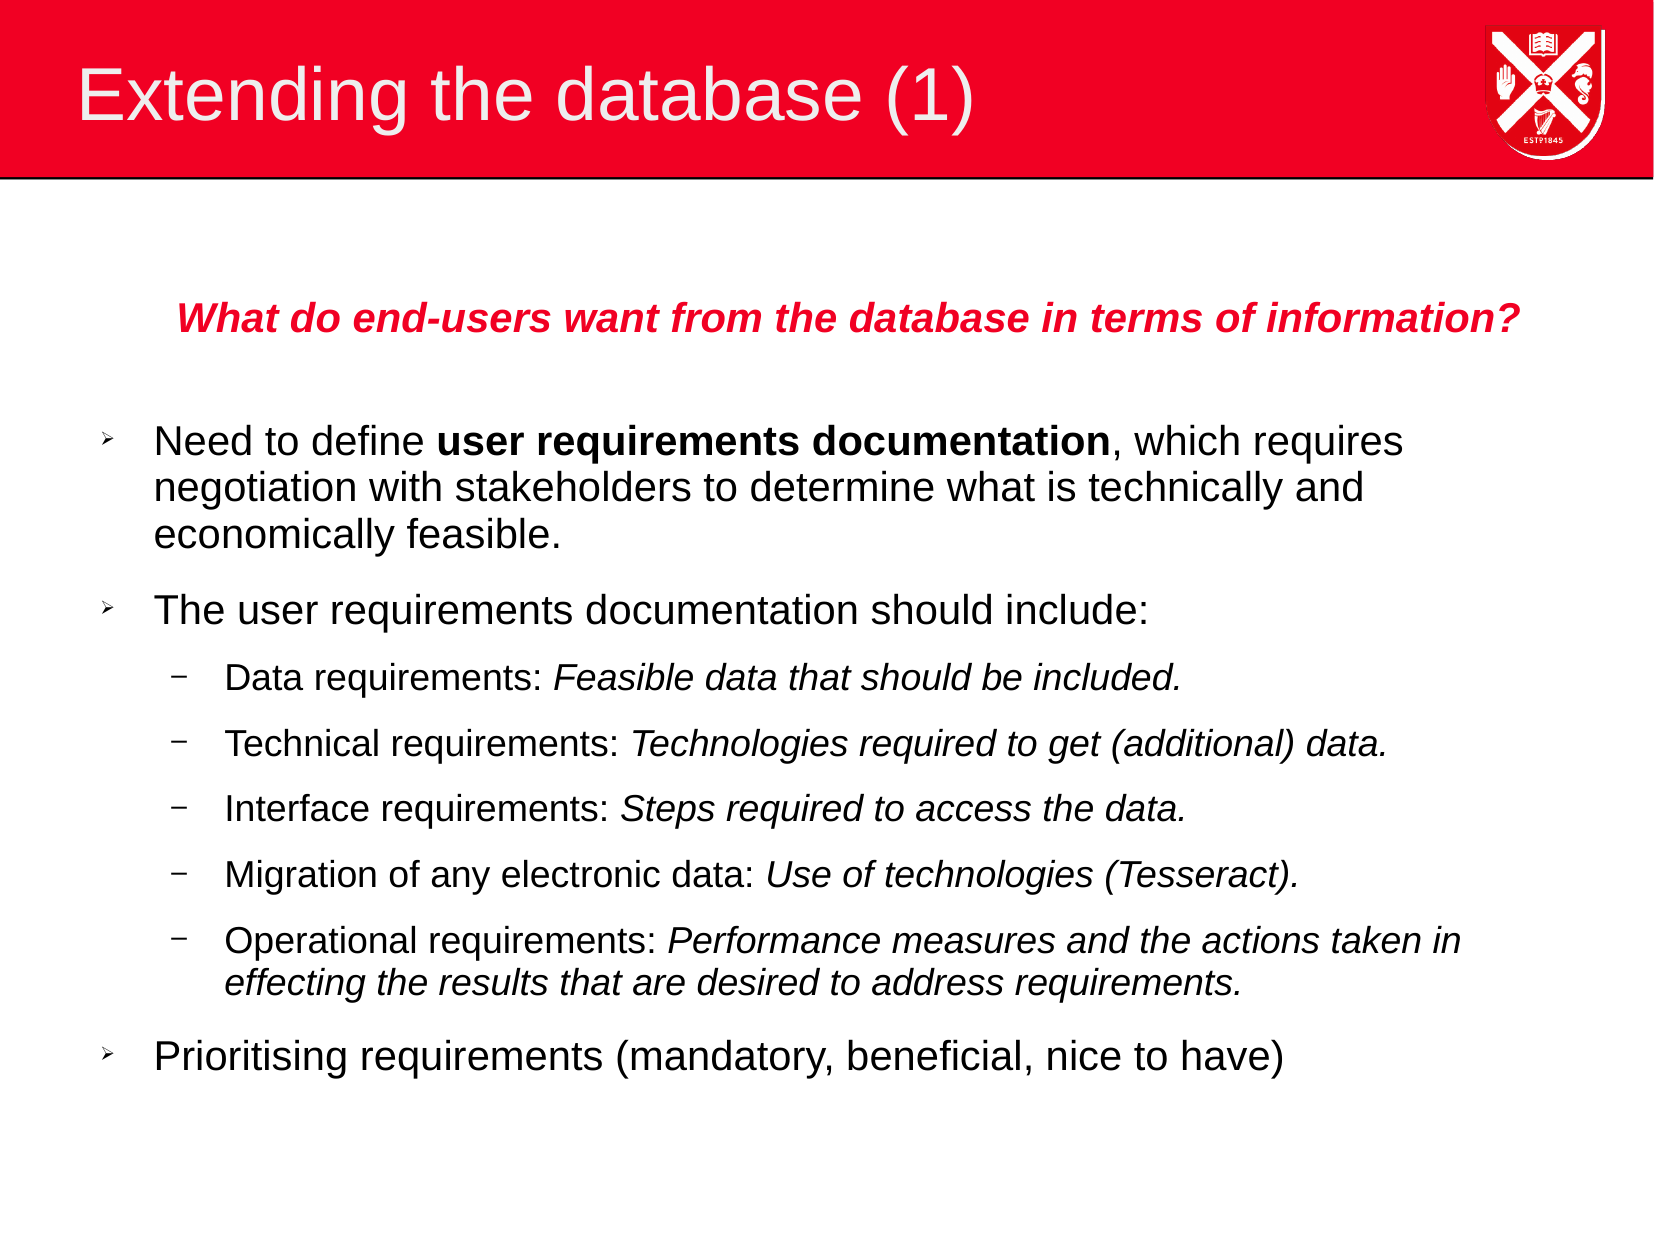

# Extending the database (1)
 What do end-users want from the database in terms of information?
Need to define user requirements documentation, which requires negotiation with stakeholders to determine what is technically and economically feasible.
The user requirements documentation should include:
Data requirements: Feasible data that should be included.
Technical requirements: Technologies required to get (additional) data.
Interface requirements: Steps required to access the data.
Migration of any electronic data: Use of technologies (Tesseract).
Operational requirements: Performance measures and the actions taken in effecting the results that are desired to address requirements.
Prioritising requirements (mandatory, beneficial, nice to have)